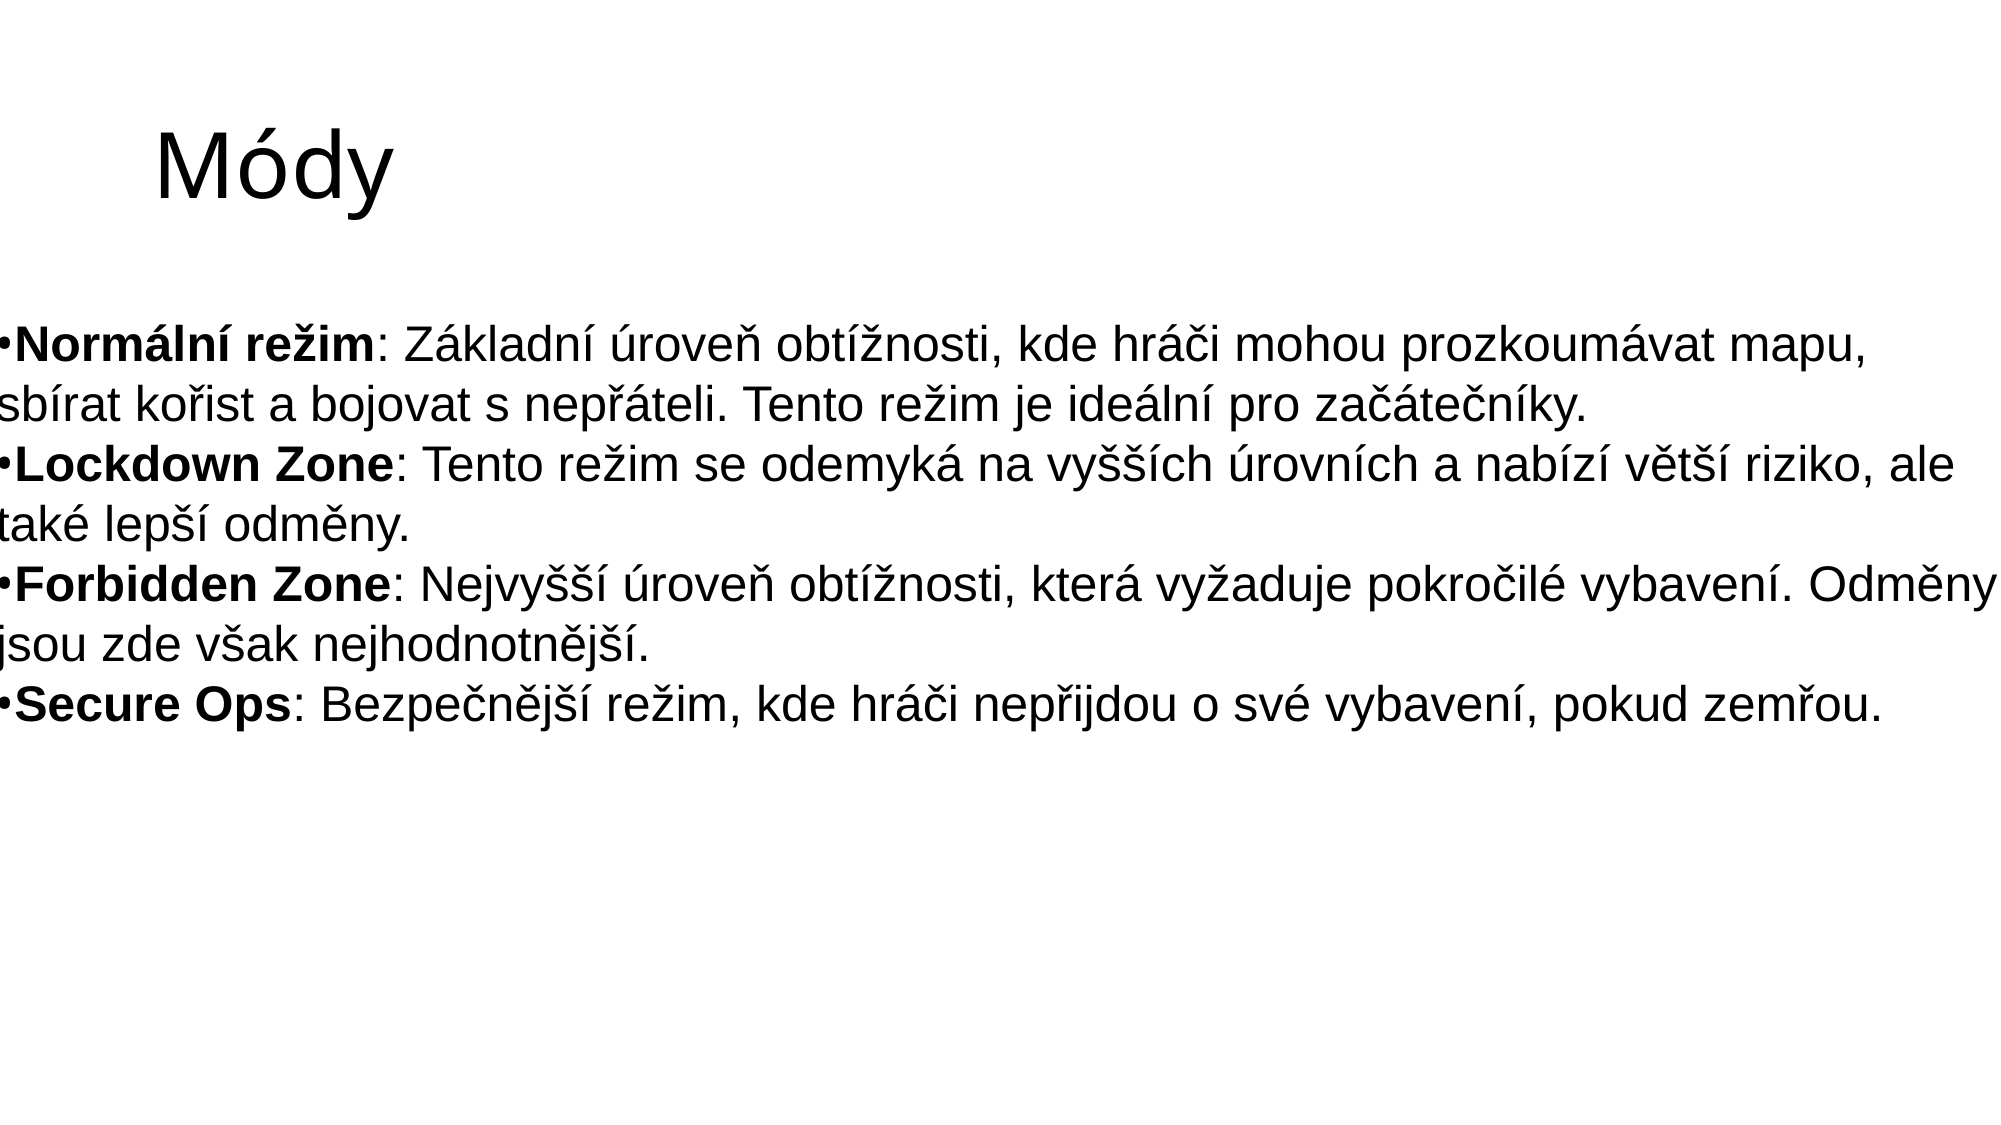

# Módy
Normální režim: Základní úroveň obtížnosti, kde hráči mohou prozkoumávat mapu, sbírat kořist a bojovat s nepřáteli. Tento režim je ideální pro začátečníky.
Lockdown Zone: Tento režim se odemyká na vyšších úrovních a nabízí větší riziko, ale také lepší odměny.
Forbidden Zone: Nejvyšší úroveň obtížnosti, která vyžaduje pokročilé vybavení. Odměny jsou zde však nejhodnotnější.
Secure Ops: Bezpečnější režim, kde hráči nepřijdou o své vybavení, pokud zemřou.